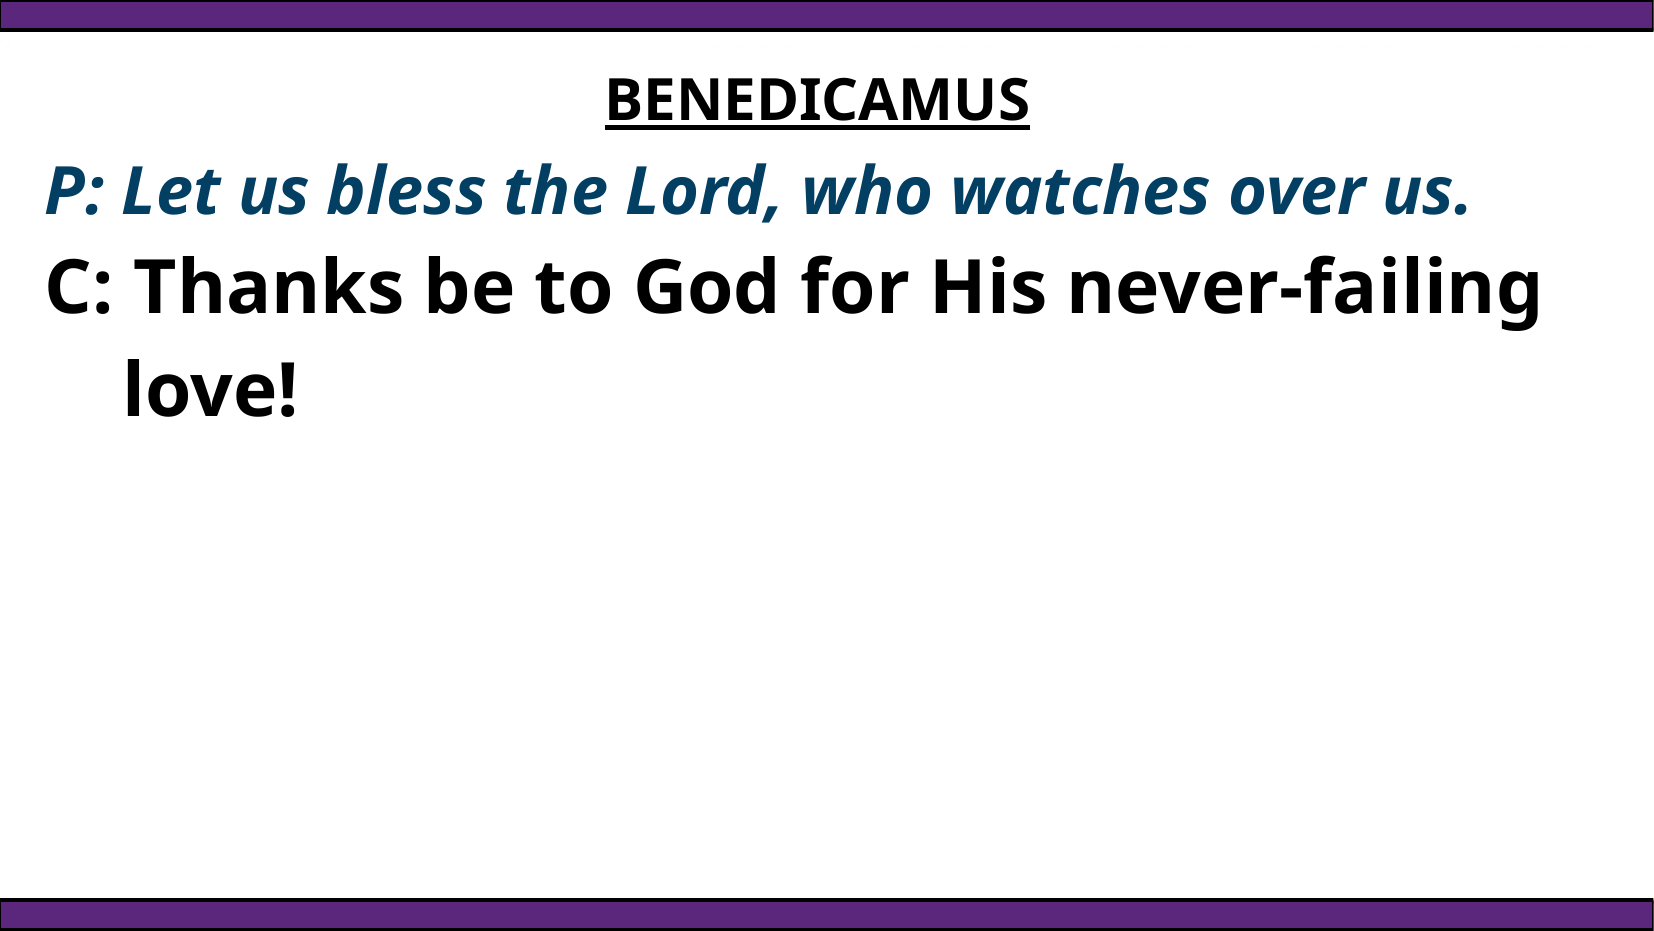

BENEDICAMUS
P: Let us bless the Lord, who watches over us.
C: Thanks be to God for His never-failing
 love!